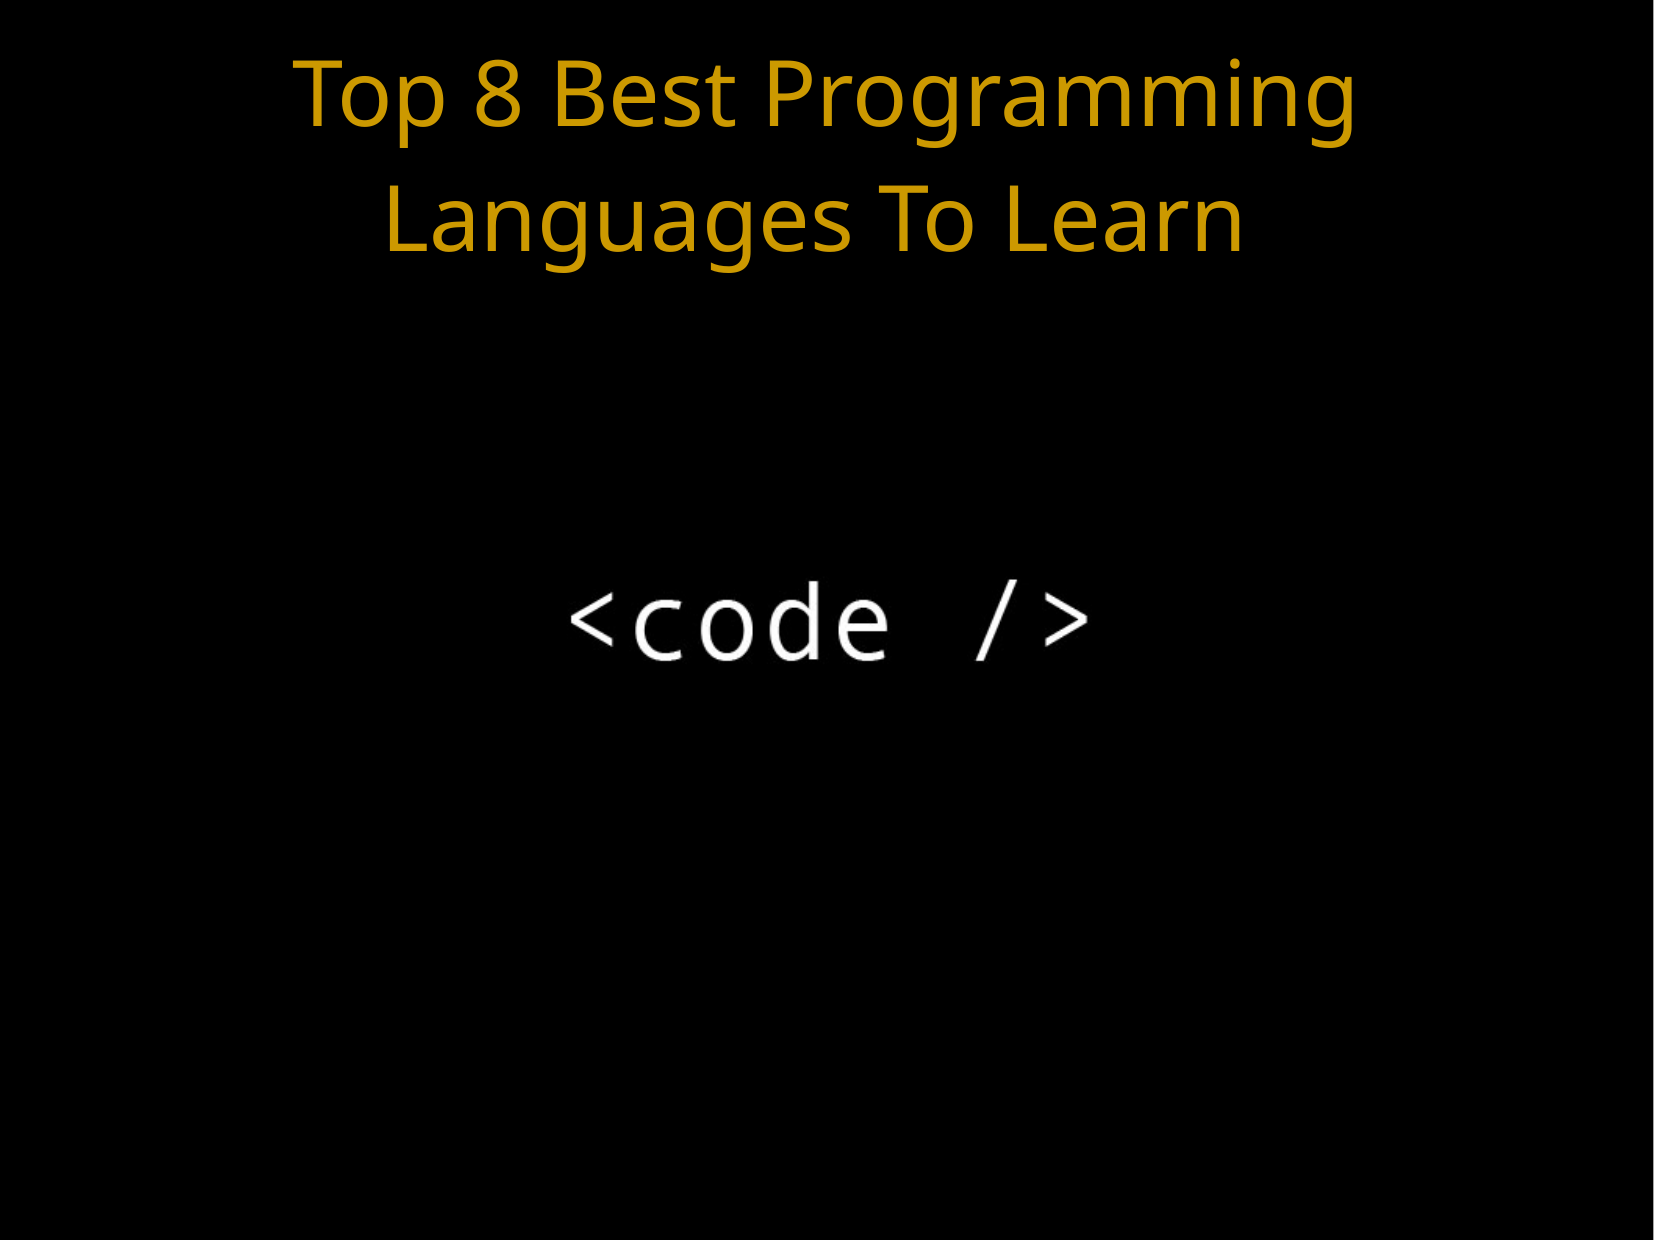

# Top 8 Best Programming Languages To Learn